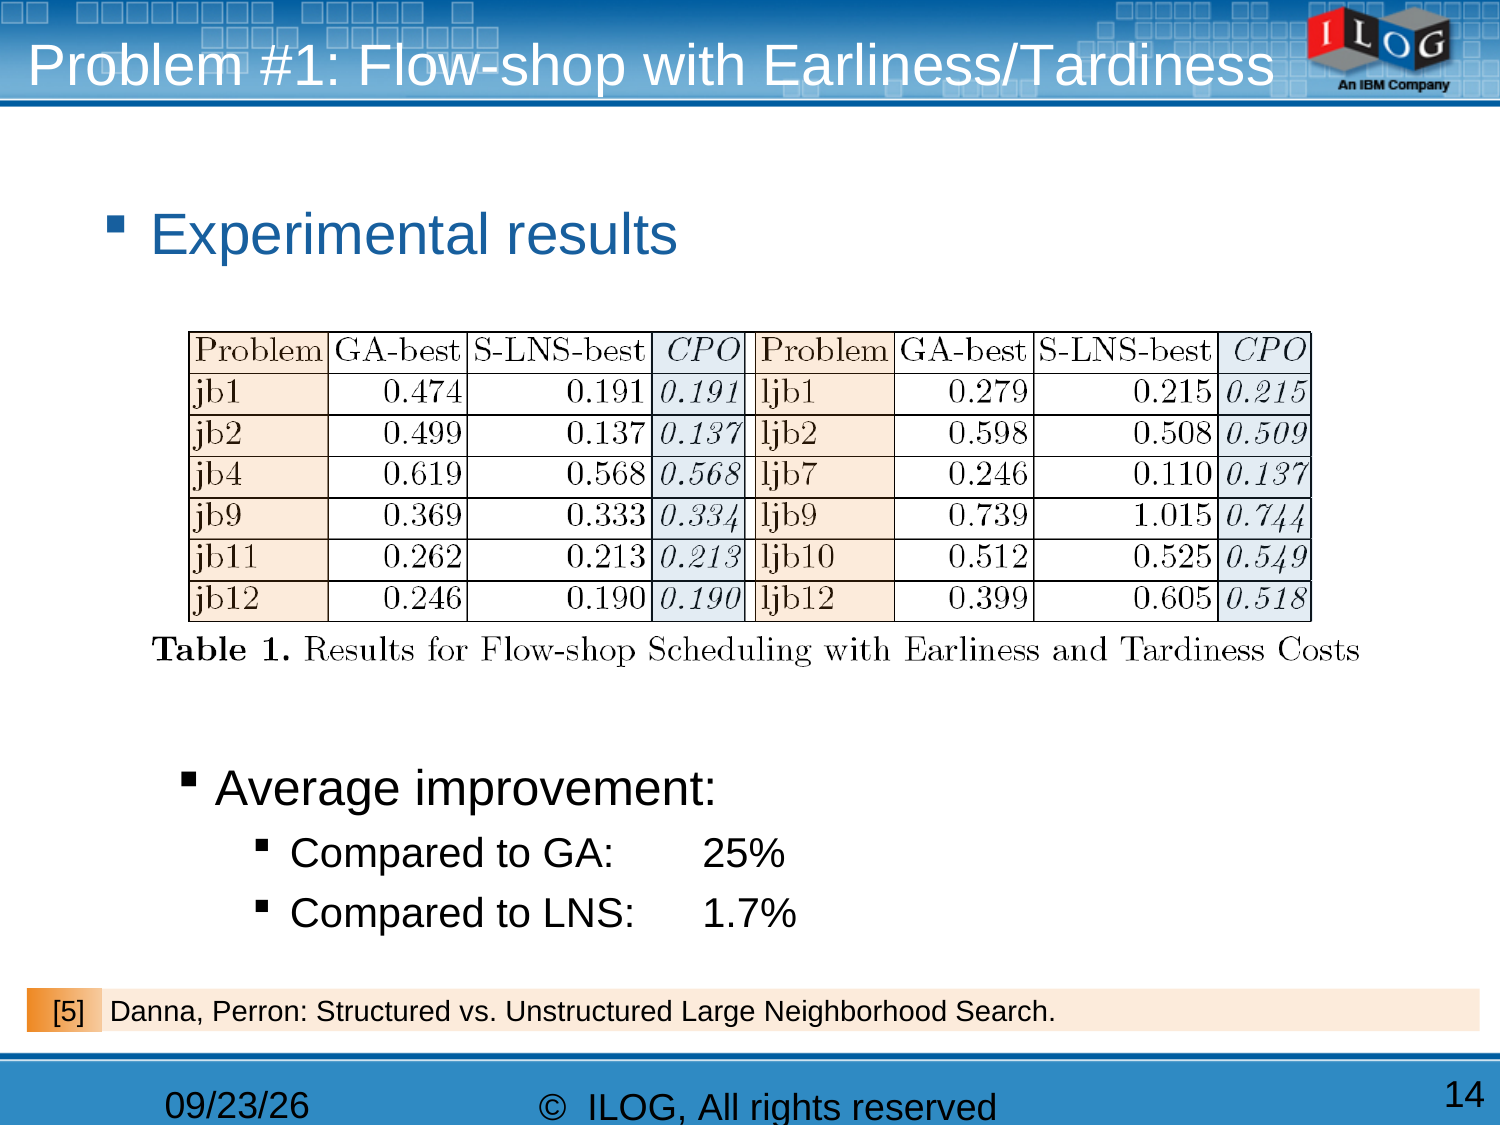

# Problem #1: Flow-shop with Earliness/Tardiness
Experimental results
Average improvement:
Compared to GA: 	25%
Compared to LNS: 	1.7%
[5] Danna, Perron: Structured vs. Unstructured Large Neighborhood Search.
14
© ILOG, All rights reserved